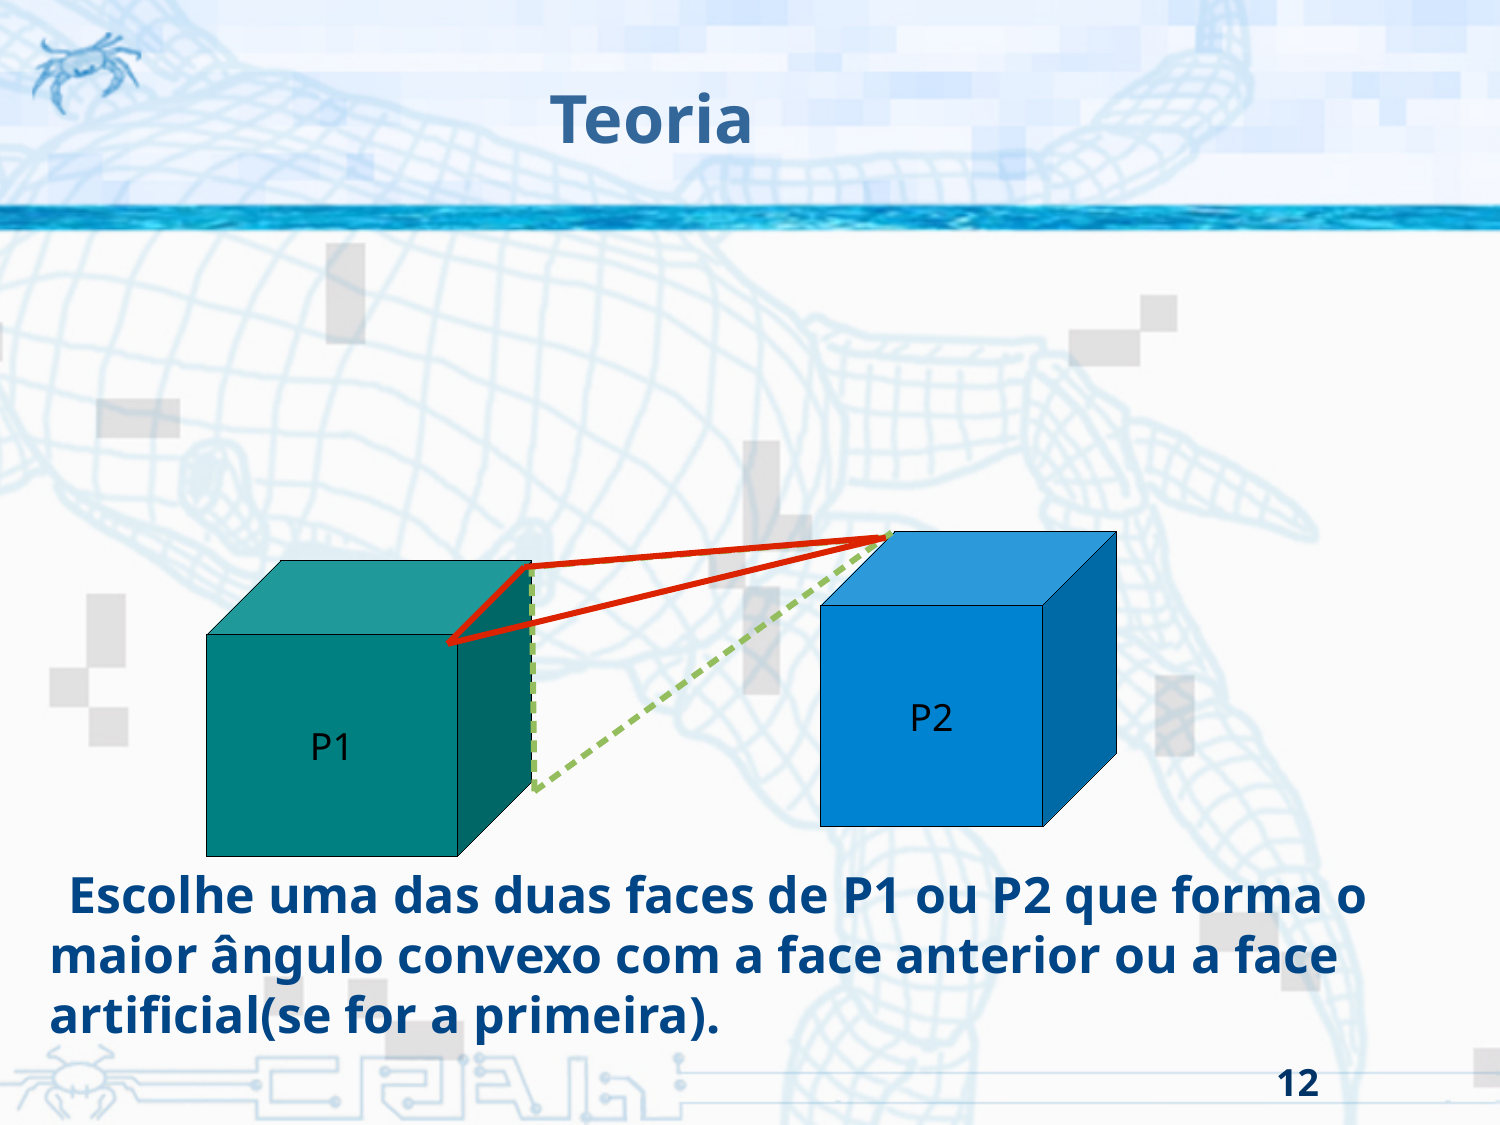

# Teoria
P2
P1
Escolhe uma das duas faces de P1 ou P2 que forma o maior ângulo convexo com a face anterior ou a face artificial(se for a primeira).